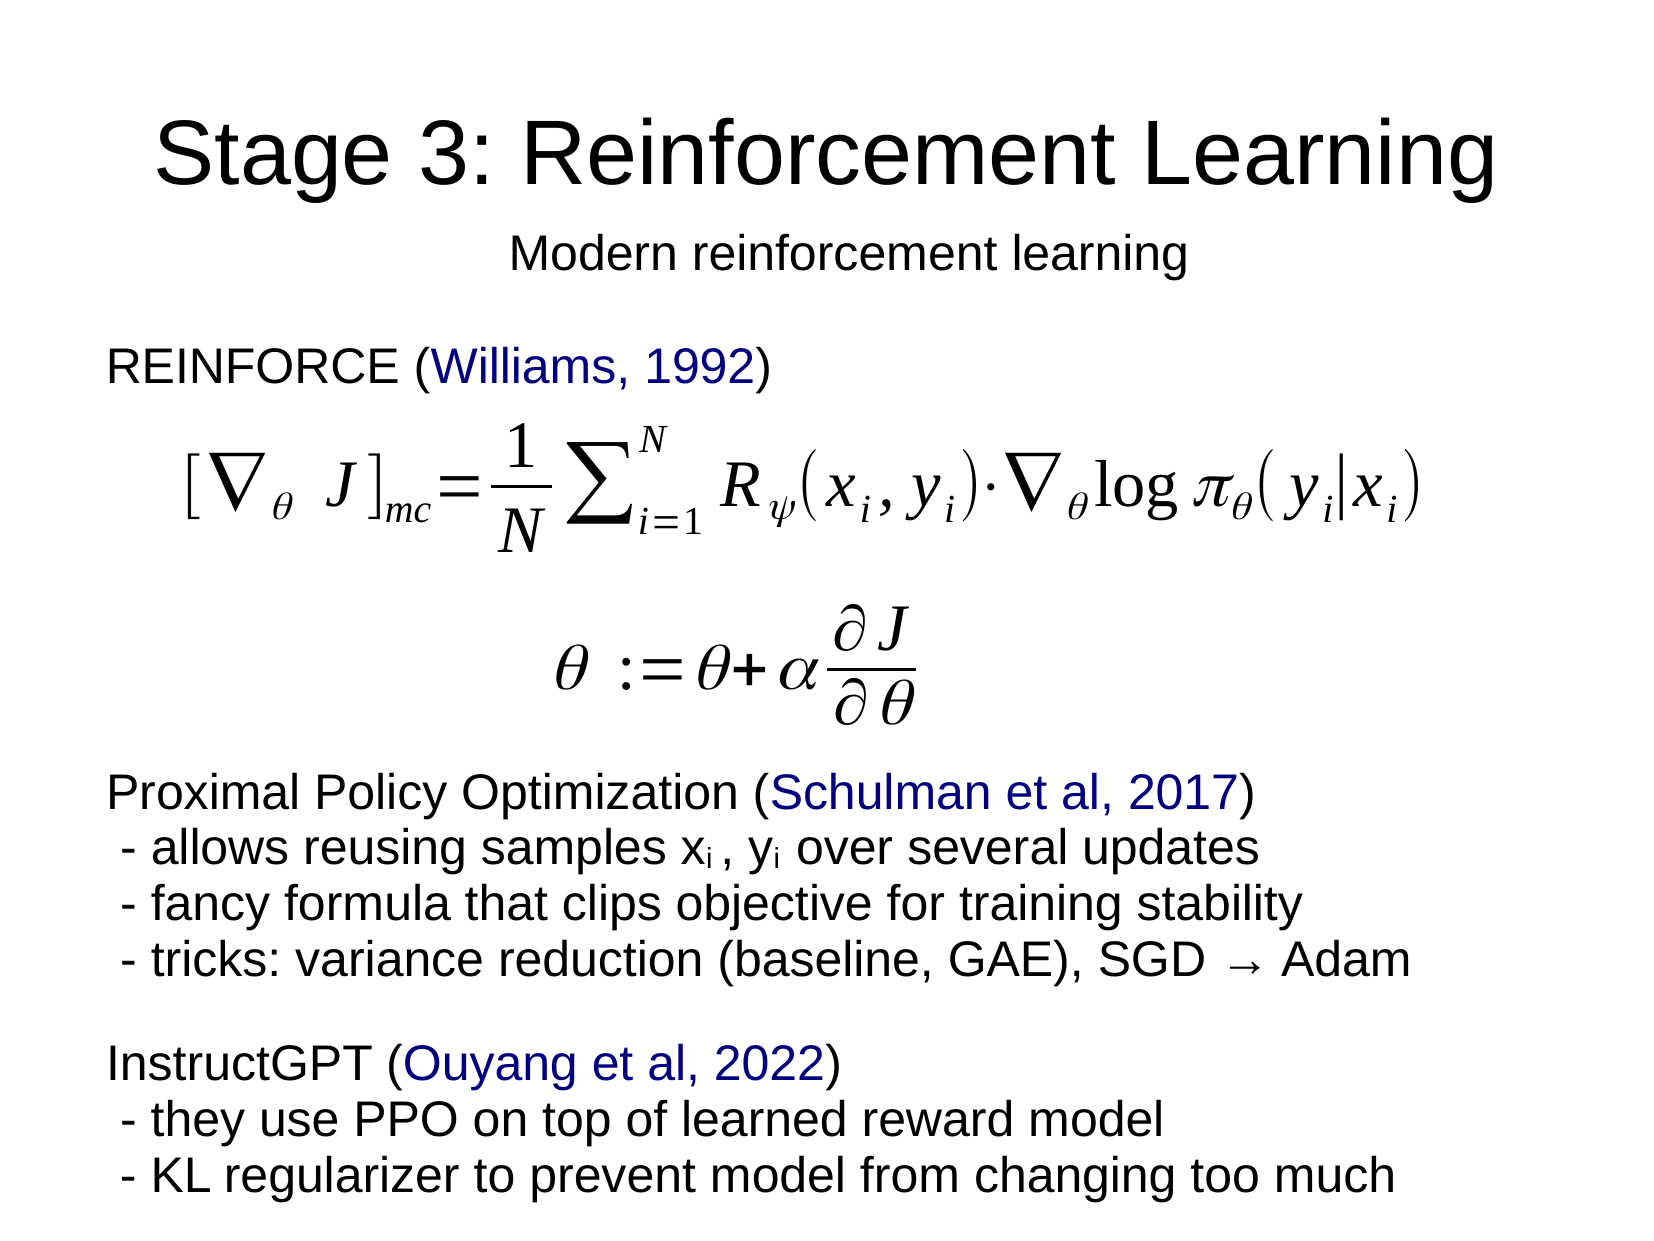

# Stage 3: Reinforcement Learning
Modern reinforcement learning
REINFORCE (Williams, 1992)
Proximal Policy Optimization (Schulman et al, 2017)
 - allows reusing samples xi , yi over several updates
 - fancy formula that clips objective for training stability
 - tricks: variance reduction (baseline, GAE), SGD → Adam
InstructGPT (Ouyang et al, 2022)
 - they use PPO on top of learned reward model
 - KL regularizer to prevent model from changing too much